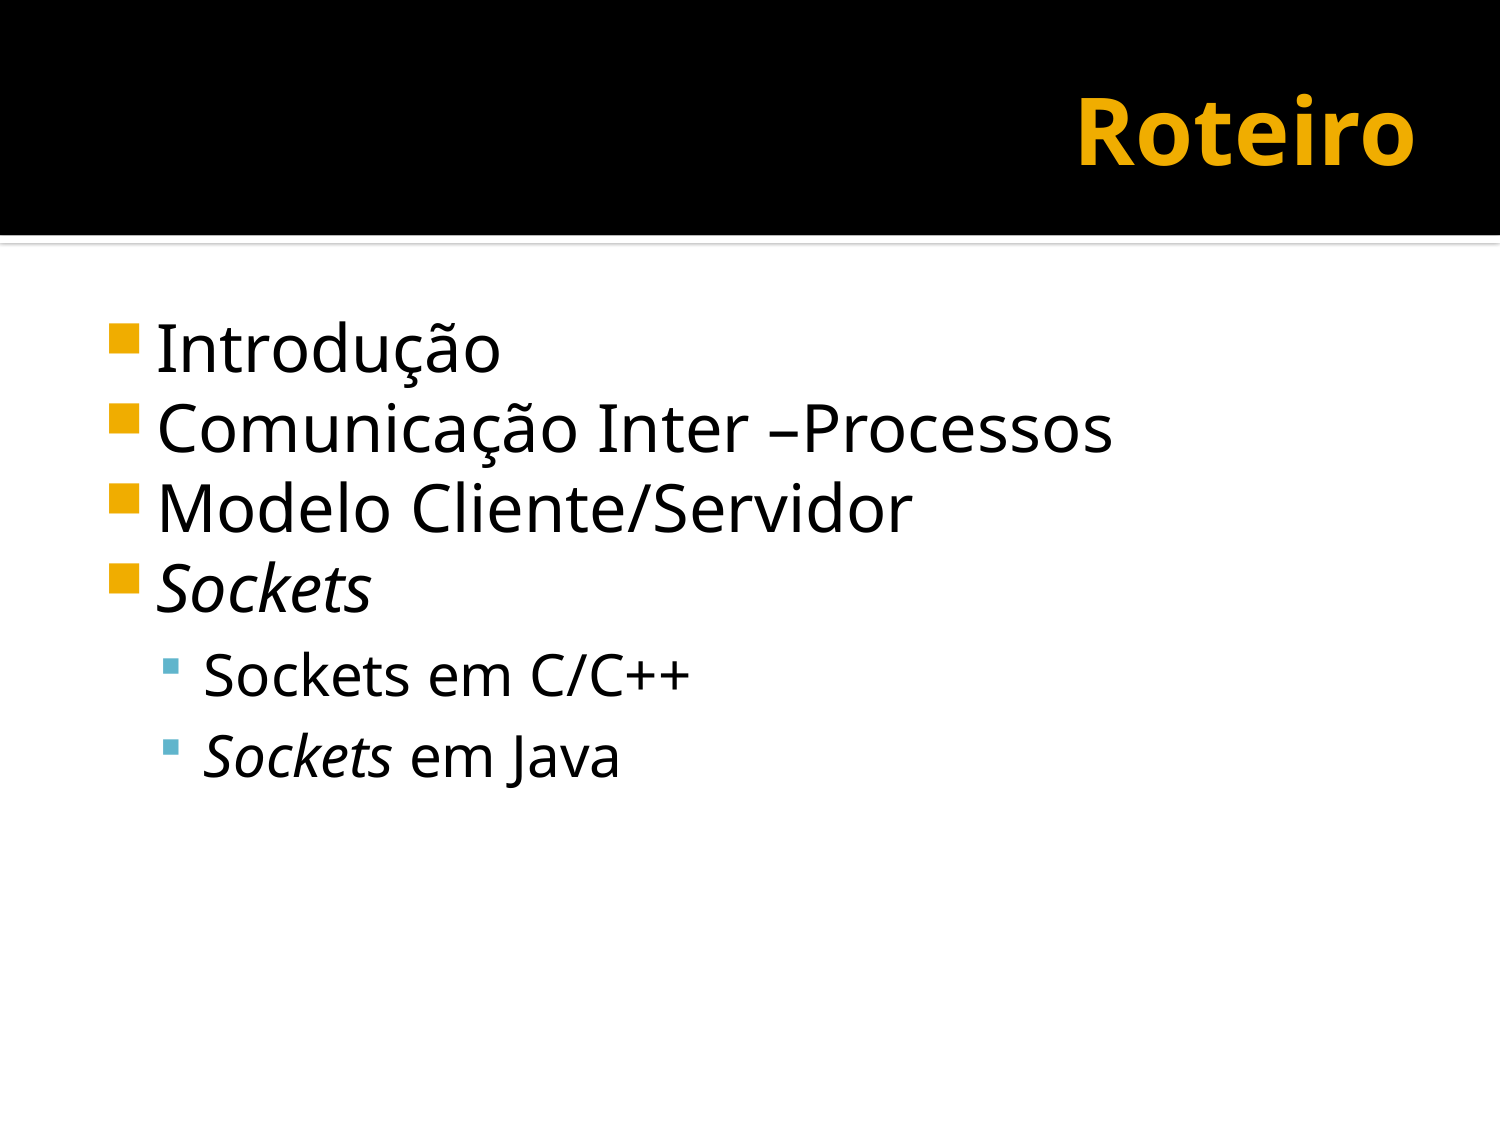

# Roteiro
Introdução
Comunicação Inter –Processos
Modelo Cliente/Servidor
Sockets
Sockets em C/C++
Sockets em Java